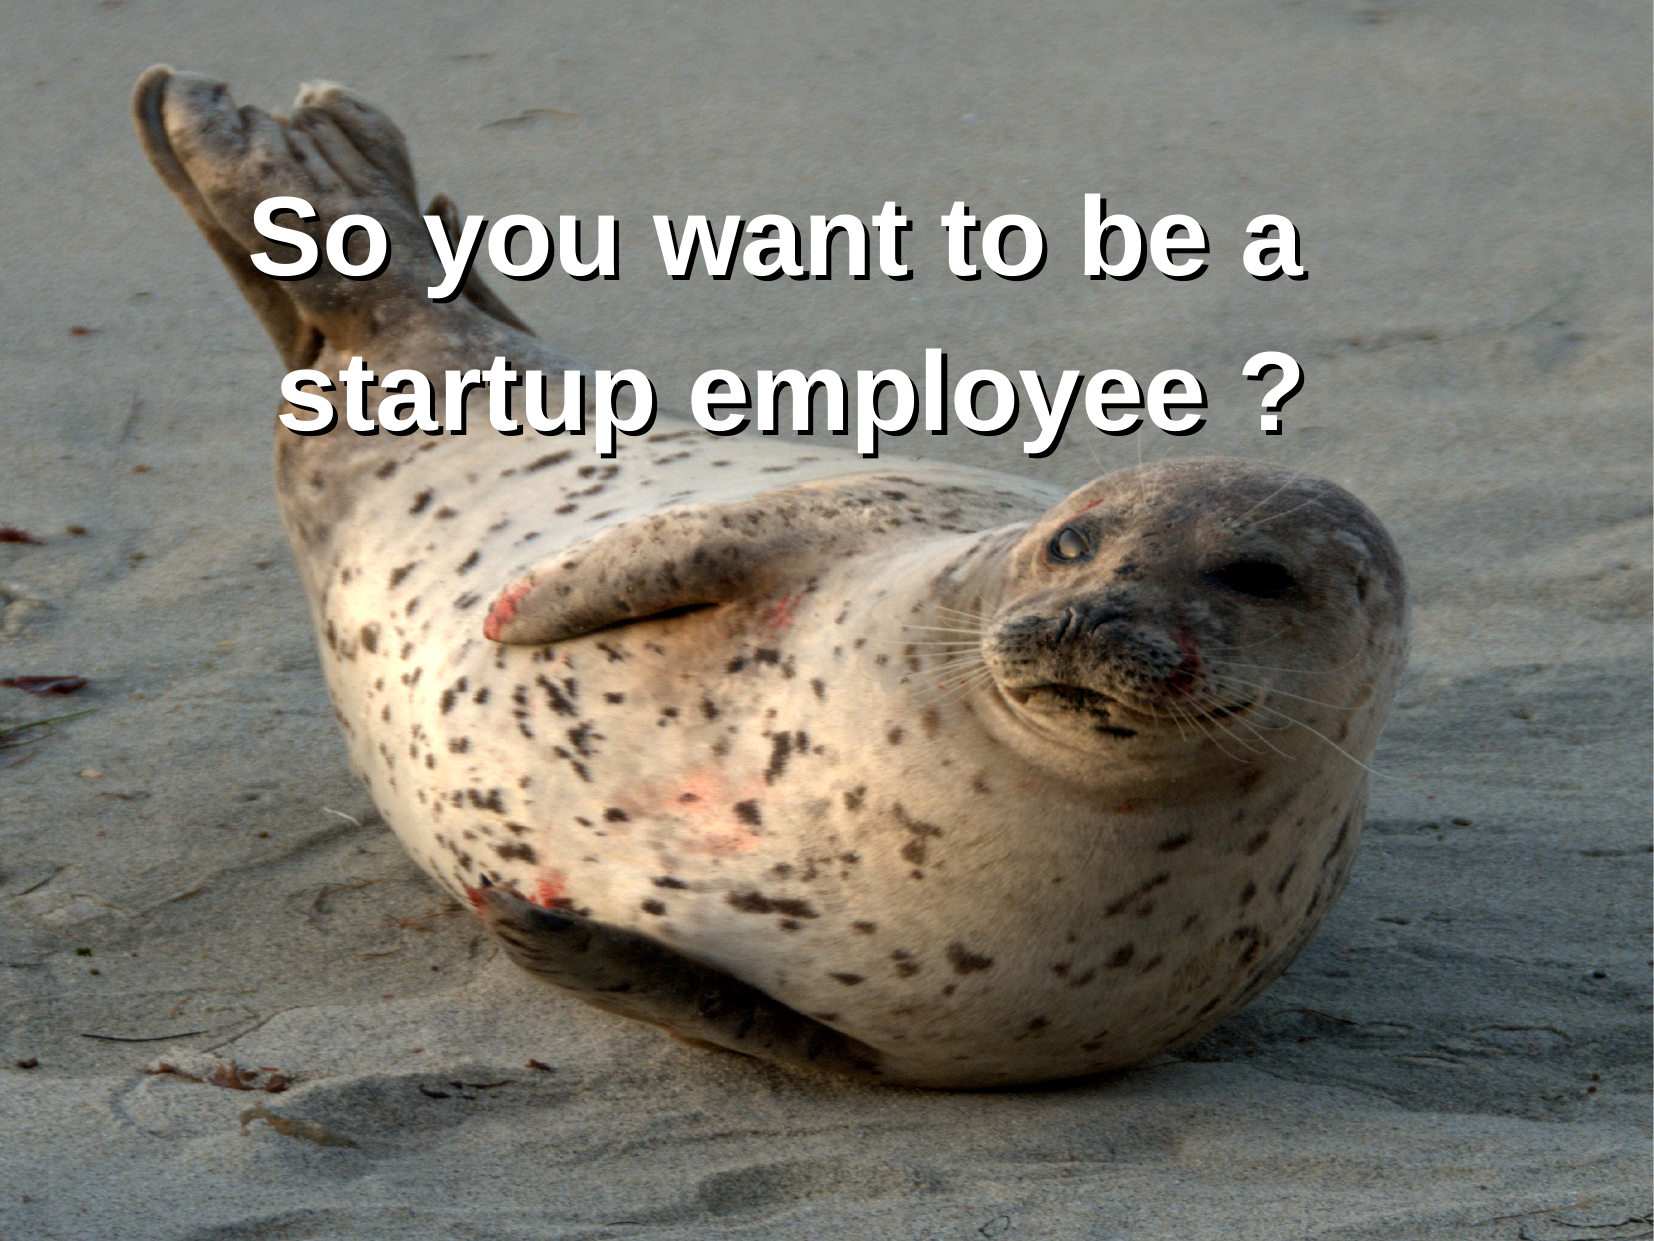

# So you want to be a
startup employee ?